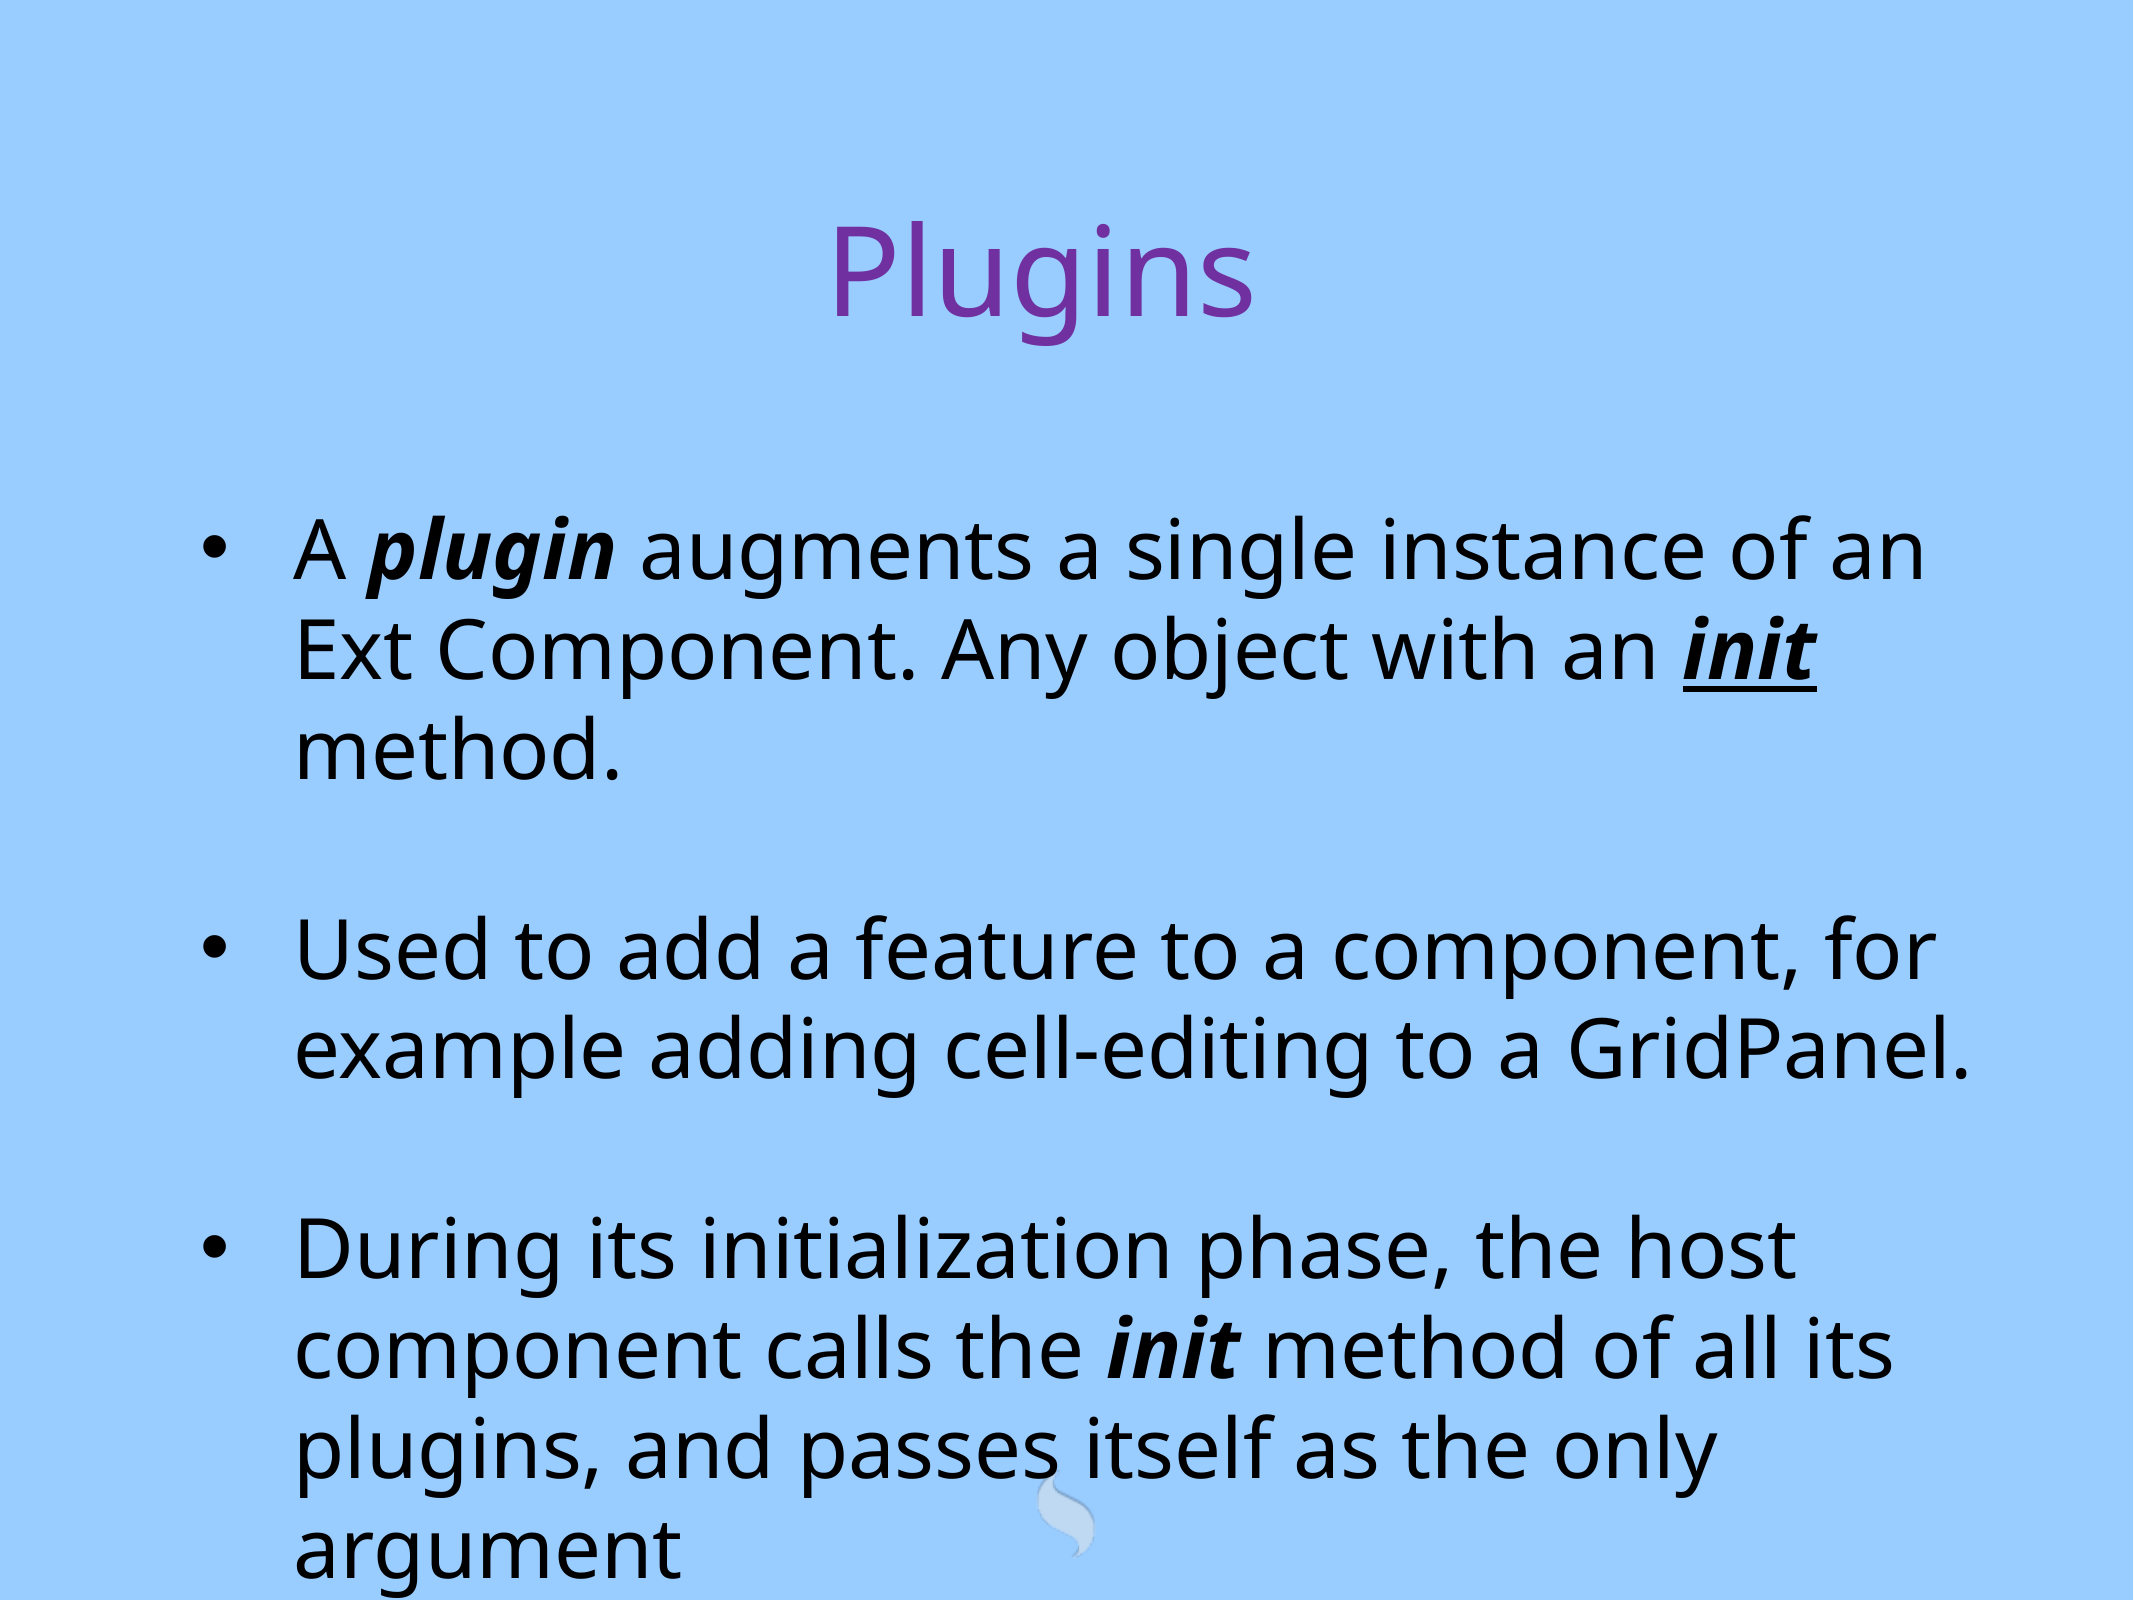

Plugins
A plugin augments a single instance of an Ext Component. Any object with an init method.
Used to add a feature to a component, for example adding cell-editing to a GridPanel.
During its initialization phase, the host component calls the init method of all its plugins, and passes itself as the only argument